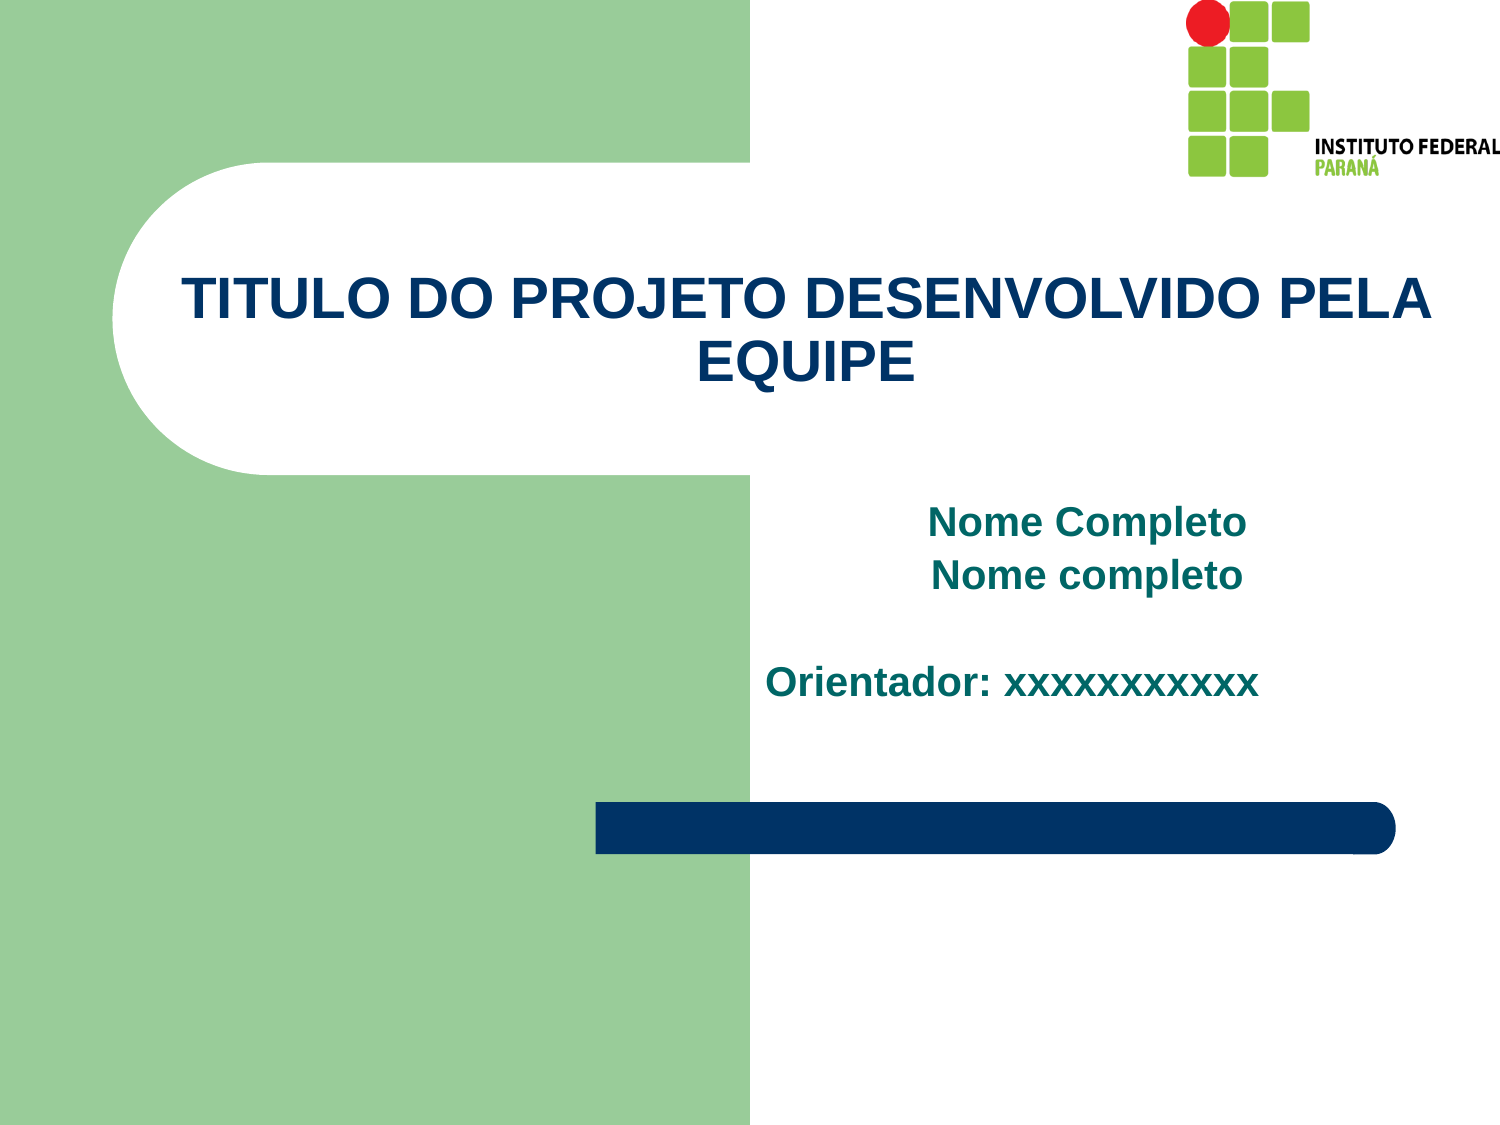

TITULO DO PROJETO DESENVOLVIDO PELA EQUIPE
# Nome Completo
Nome completo
Orientador: xxxxxxxxxxx